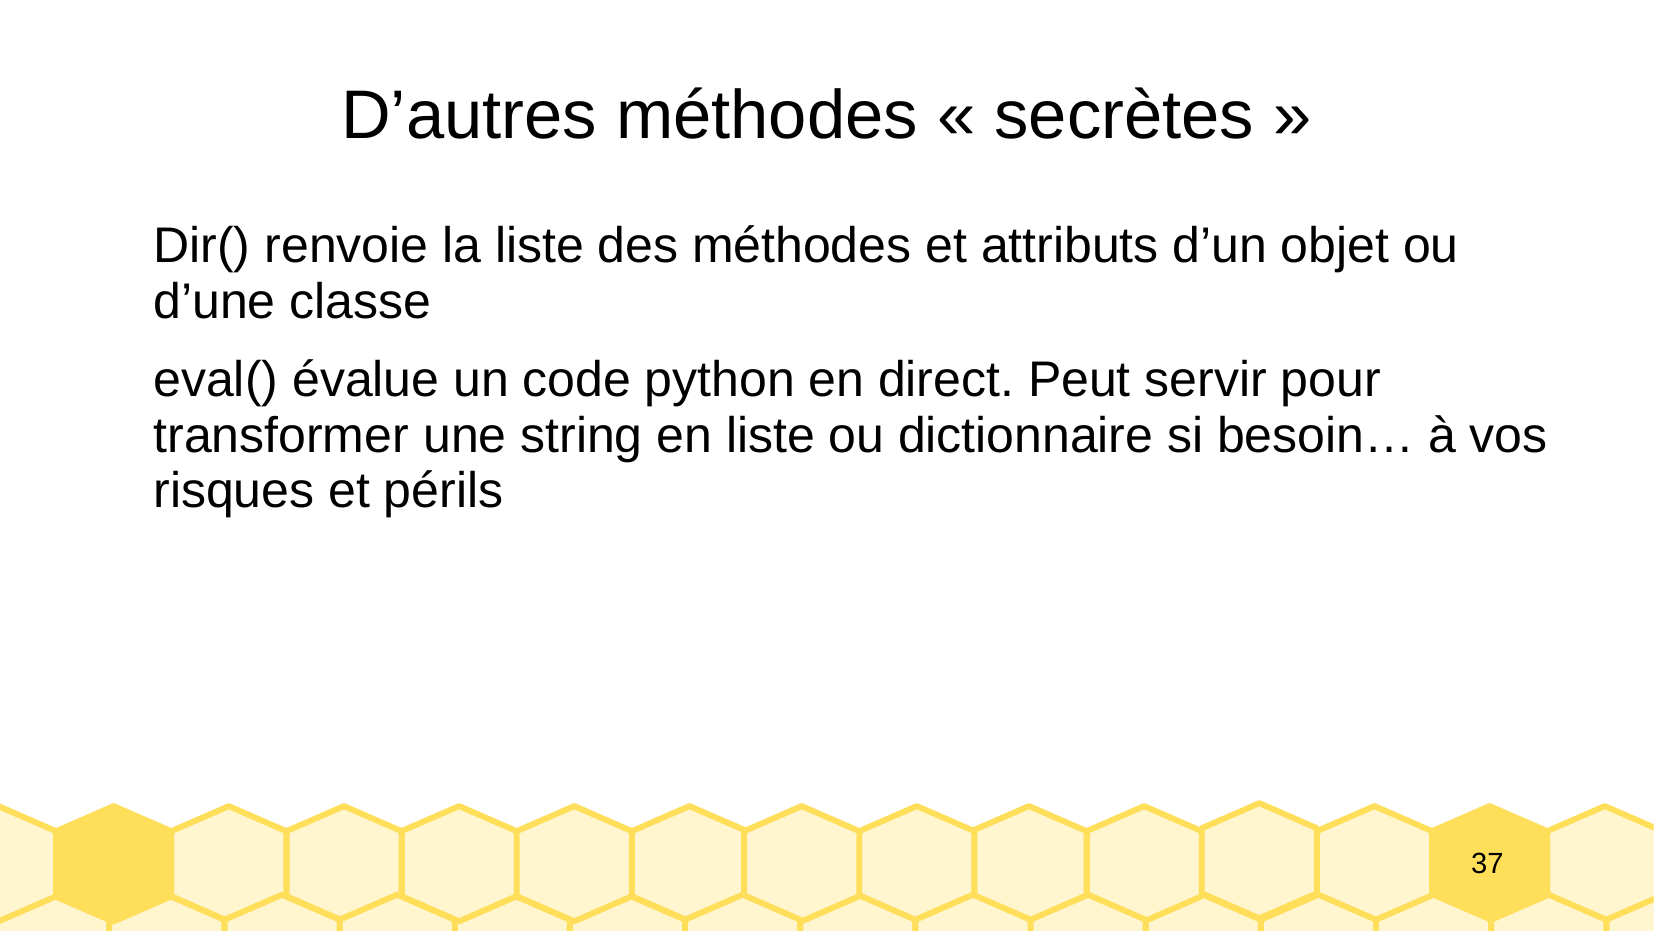

# D’autres méthodes « secrètes »
Dir() renvoie la liste des méthodes et attributs d’un objet ou d’une classe
eval() évalue un code python en direct. Peut servir pour transformer une string en liste ou dictionnaire si besoin… à vos risques et périls